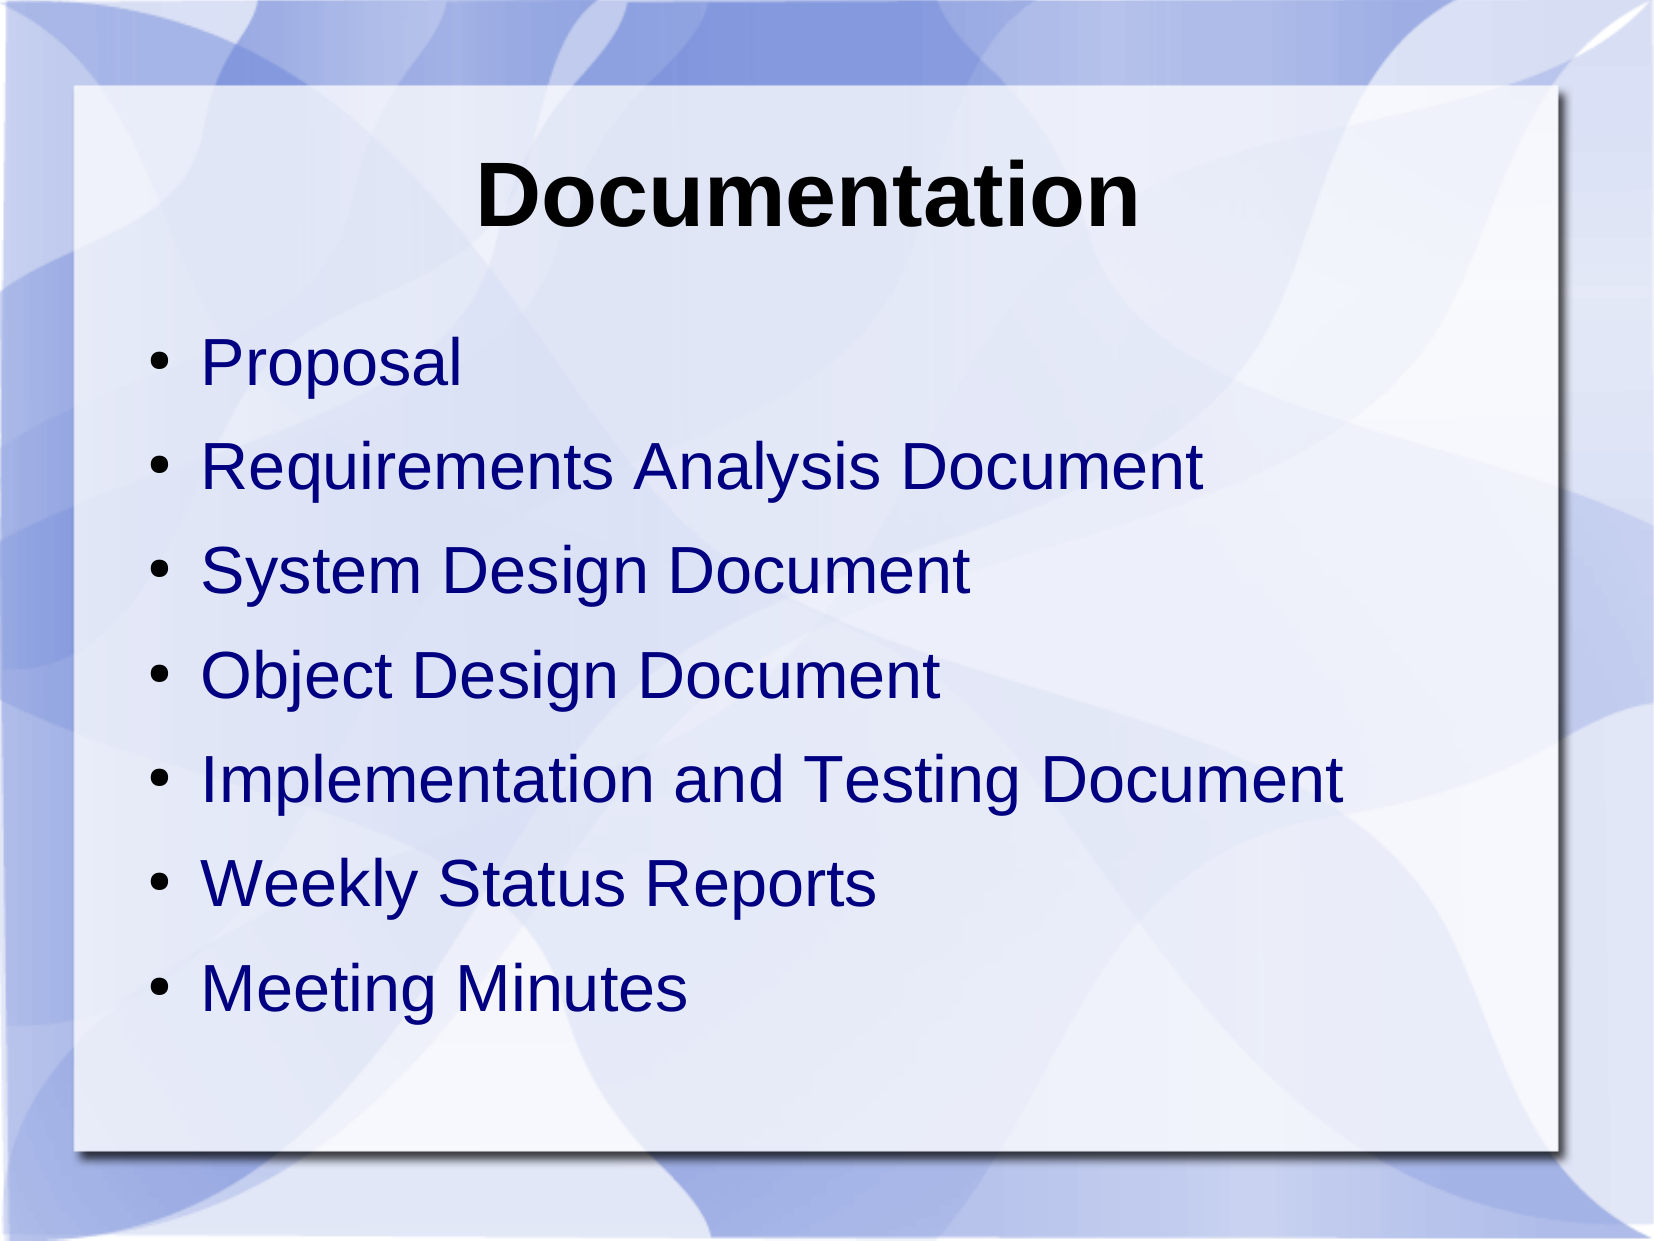

# Documentation
Proposal
Requirements Analysis Document
System Design Document
Object Design Document
Implementation and Testing Document
Weekly Status Reports
Meeting Minutes